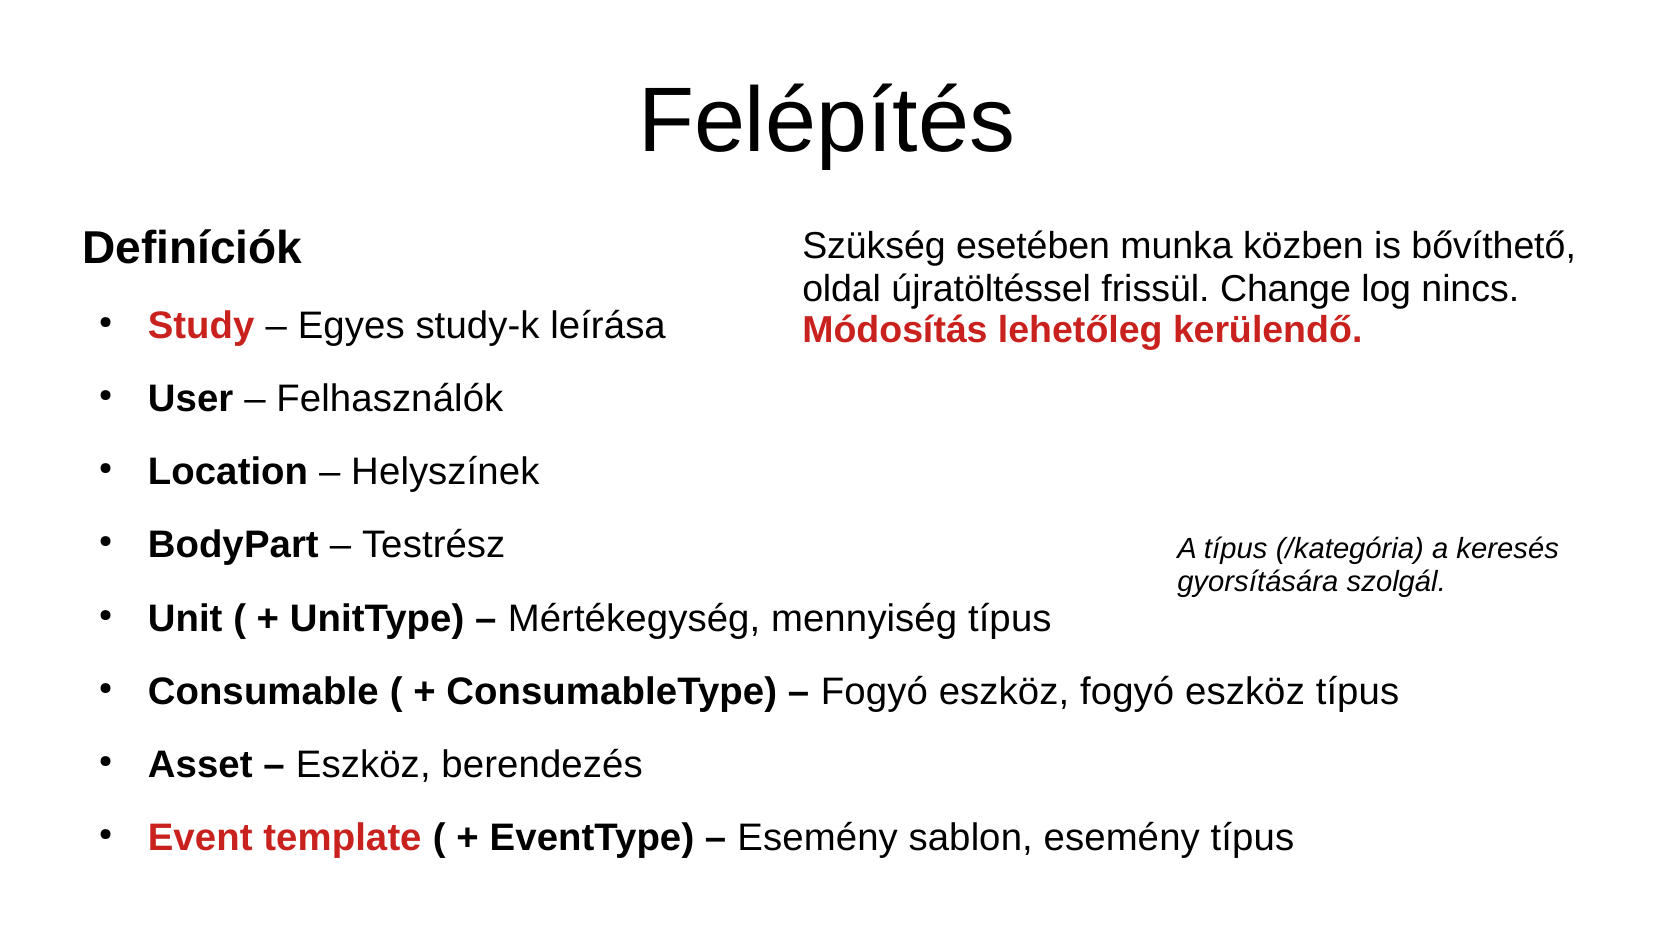

# Felépítés
Definíciók
Study – Egyes study-k leírása
User – Felhasználók
Location – Helyszínek
BodyPart – Testrész
Unit ( + UnitType) – Mértékegység, mennyiség típus
Consumable ( + ConsumableType) – Fogyó eszköz, fogyó eszköz típus
Asset – Eszköz, berendezés
Event template ( + EventType) – Esemény sablon, esemény típus
Szükség esetében munka közben is bővíthető, oldal újratöltéssel frissül. Change log nincs. Módosítás lehetőleg kerülendő.
A típus (/kategória) a keresés gyorsítására szolgál.